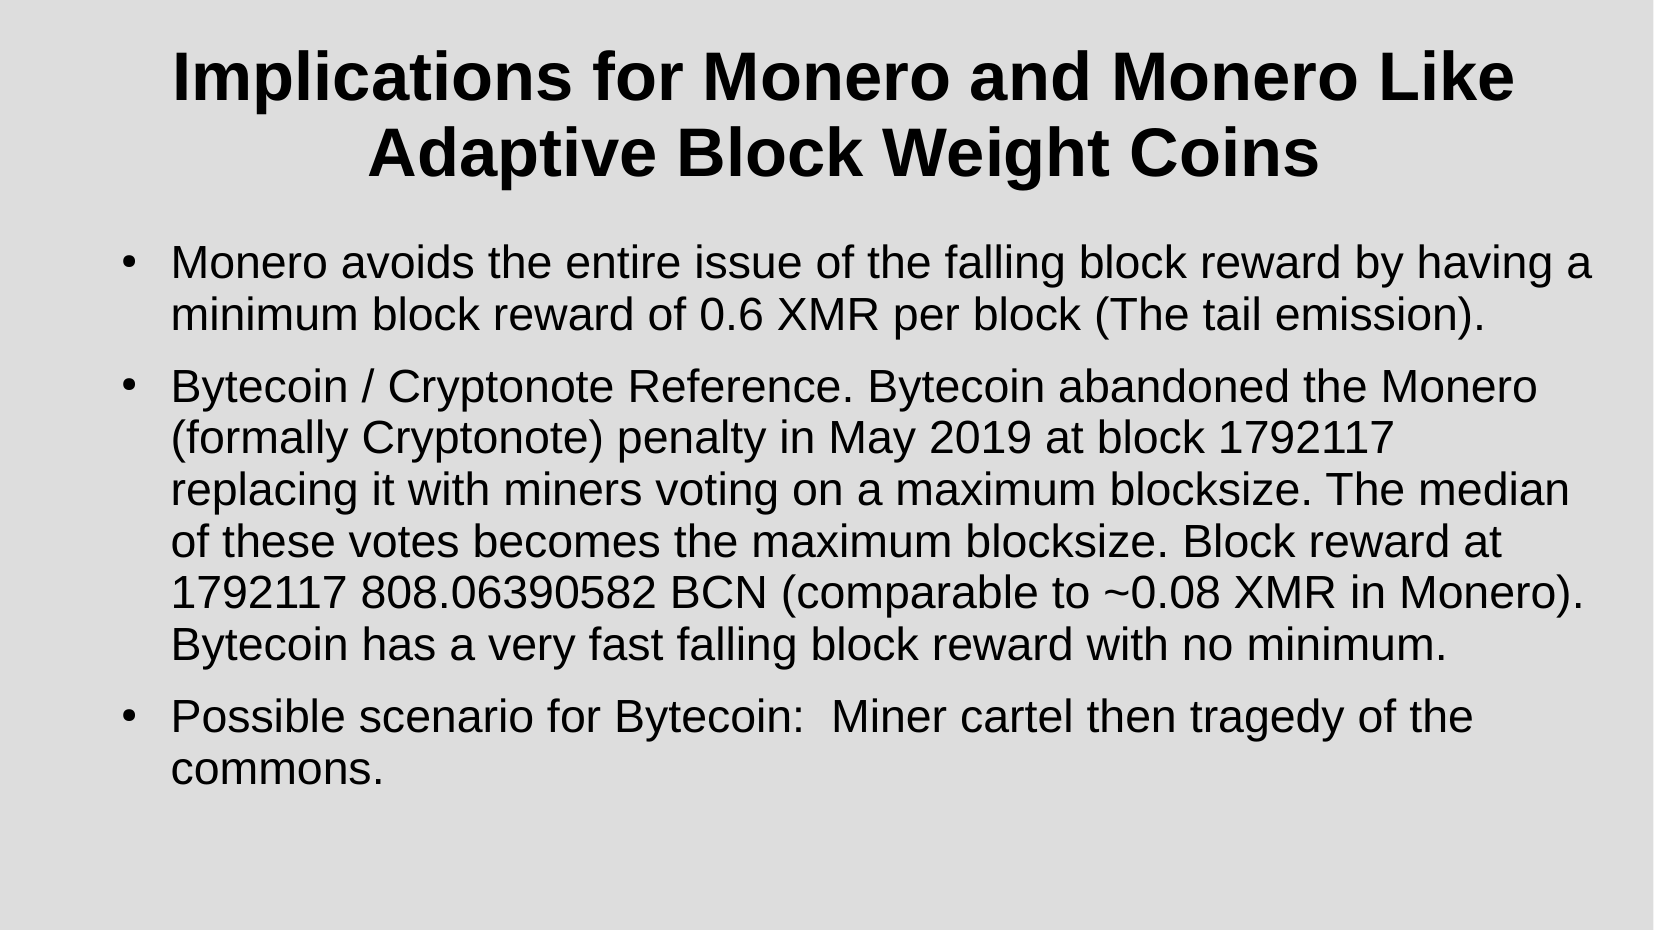

# Implications for Monero and Monero Like Adaptive Block Weight Coins
Monero avoids the entire issue of the falling block reward by having a minimum block reward of 0.6 XMR per block (The tail emission).
Bytecoin / Cryptonote Reference. Bytecoin abandoned the Monero (formally Cryptonote) penalty in May 2019 at block 1792117 replacing it with miners voting on a maximum blocksize. The median of these votes becomes the maximum blocksize. Block reward at 1792117 808.06390582 BCN (comparable to ~0.08 XMR in Monero). Bytecoin has a very fast falling block reward with no minimum.
Possible scenario for Bytecoin: Miner cartel then tragedy of the commons.